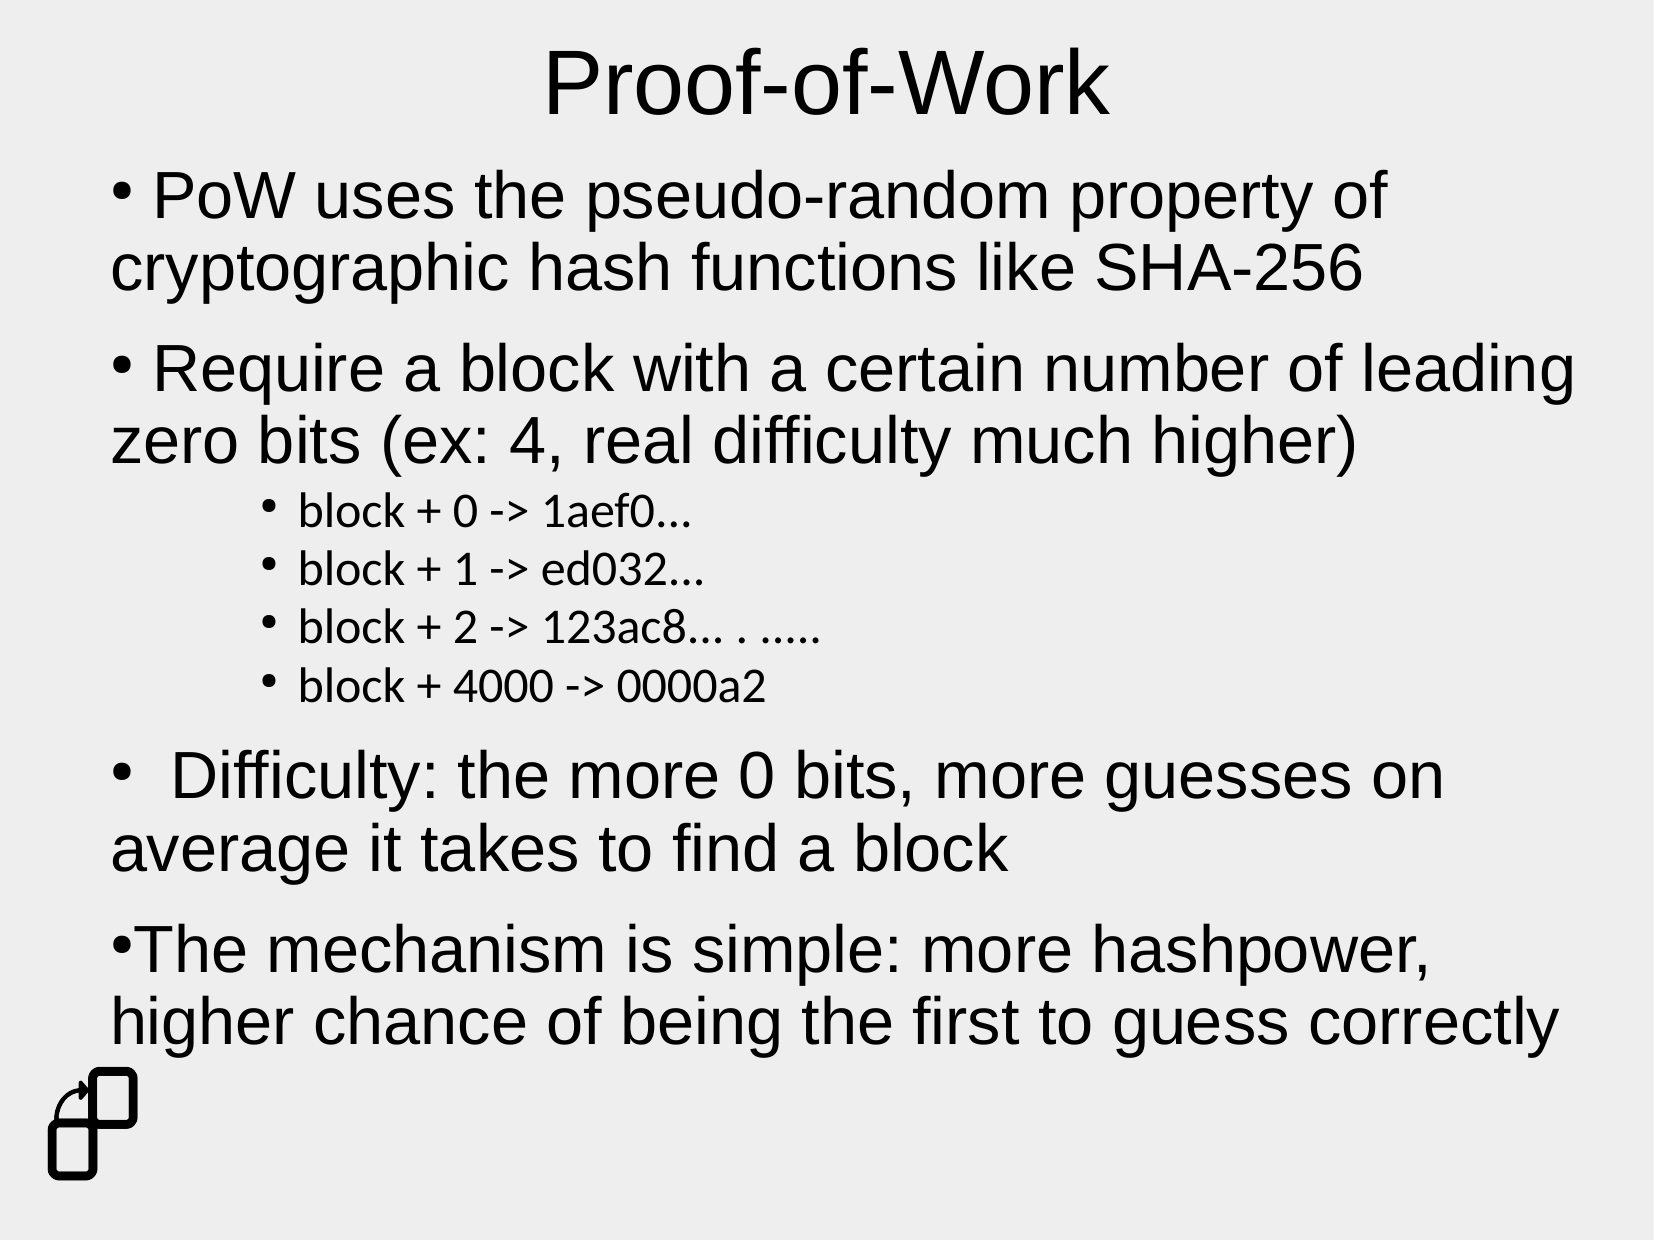

# Proof-of-Work
 PoW uses the pseudo-random property of cryptographic hash functions like SHA-256
 Require a block with a certain number of leading zero bits (ex: 4, real difficulty much higher)
block + 0 -> 1aef0...
block + 1 -> ed032...
block + 2 -> 123ac8... . .....
block + 4000 -> 0000a2
 Difficulty: the more 0 bits, more guesses on average it takes to find a block
The mechanism is simple: more hashpower, higher chance of being the first to guess correctly